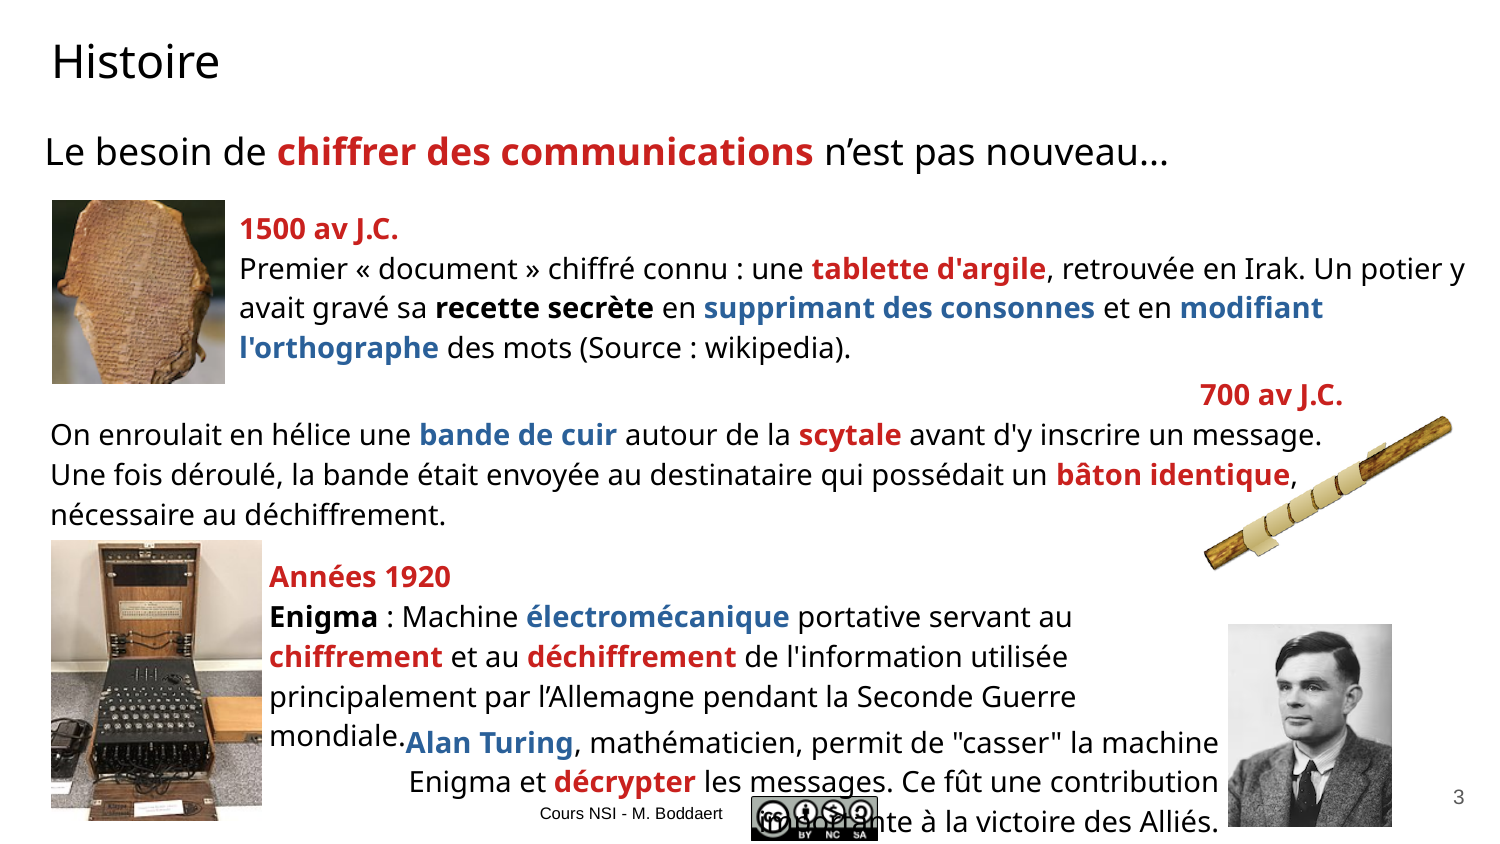

# Histoire
Le besoin de chiffrer des communications n’est pas nouveau...
1500 av J.C.
Premier « document » chiffré connu : une tablette d'argile, retrouvée en Irak. Un potier y avait gravé sa recette secrète en supprimant des consonnes et en modifiant l'orthographe des mots (Source : wikipedia).
700 av J.C.
On enroulait en hélice une bande de cuir autour de la scytale avant d'y inscrire un message. Une fois déroulé, la bande était envoyée au destinataire qui possédait un bâton identique, nécessaire au déchiffrement.
Années 1920
Enigma : Machine électromécanique portative servant au chiffrement et au déchiffrement de l'information utilisée principalement par l’Allemagne pendant la Seconde Guerre mondiale.
Alan Turing, mathématicien, permit de "casser" la machine Enigma et décrypter les messages. Ce fût une contribution importante à la victoire des Alliés.
3